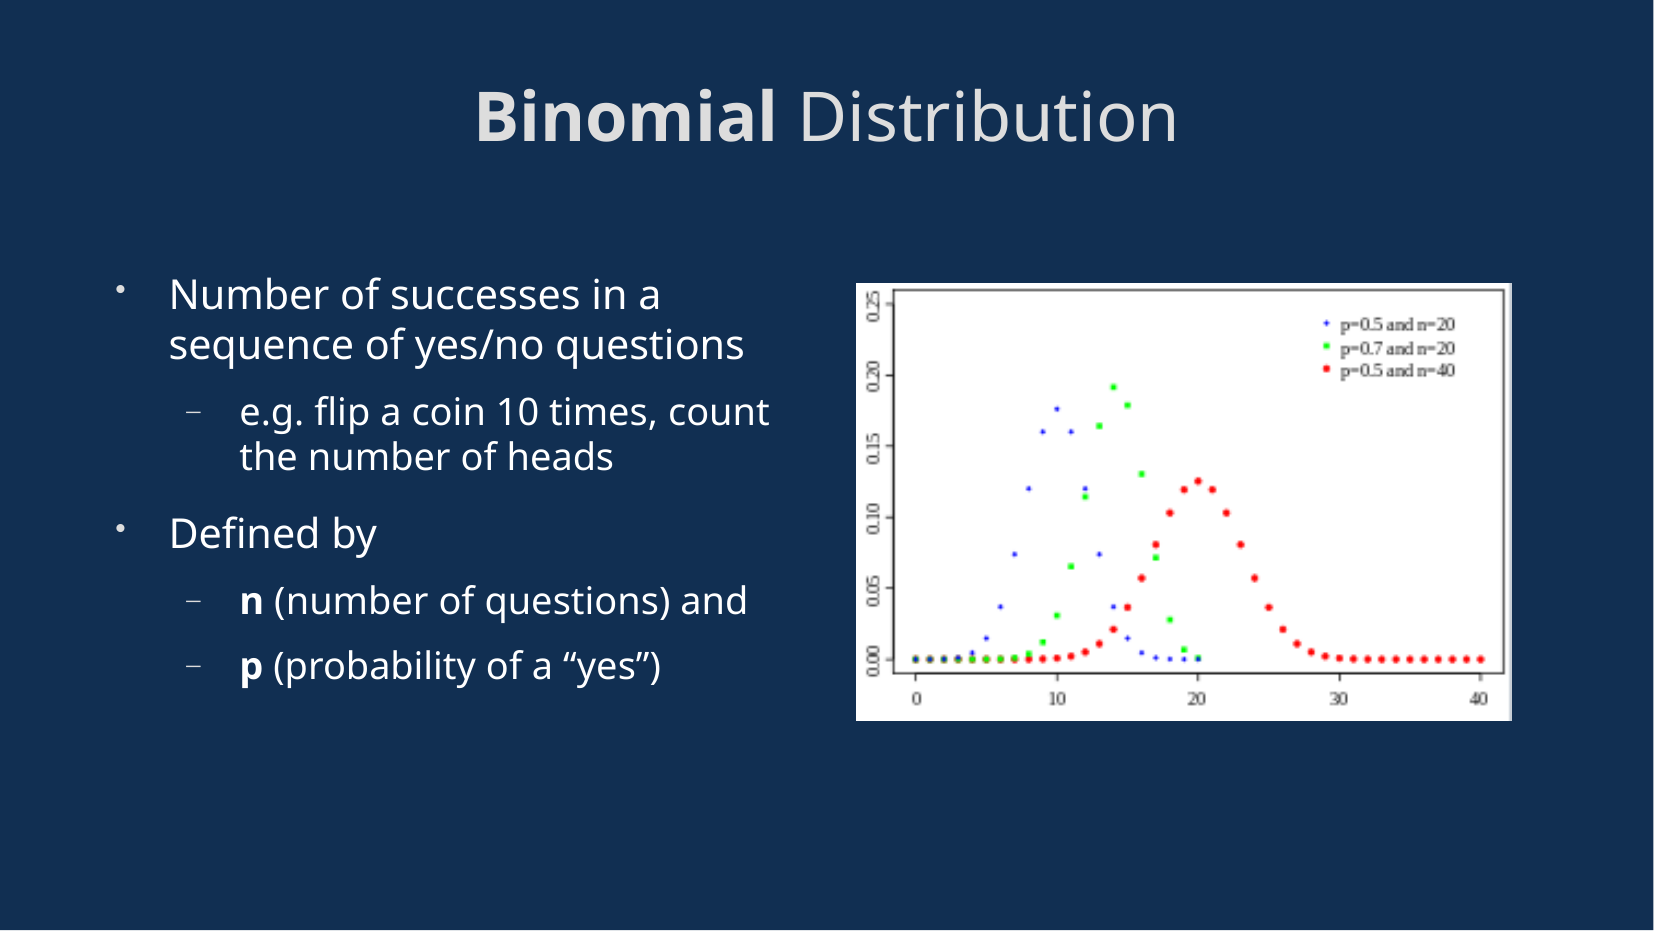

Binomial Distribution
# Number of successes in a sequence of yes/no questions
e.g. flip a coin 10 times, count the number of heads
Defined by
n (number of questions) and
p (probability of a “yes”)